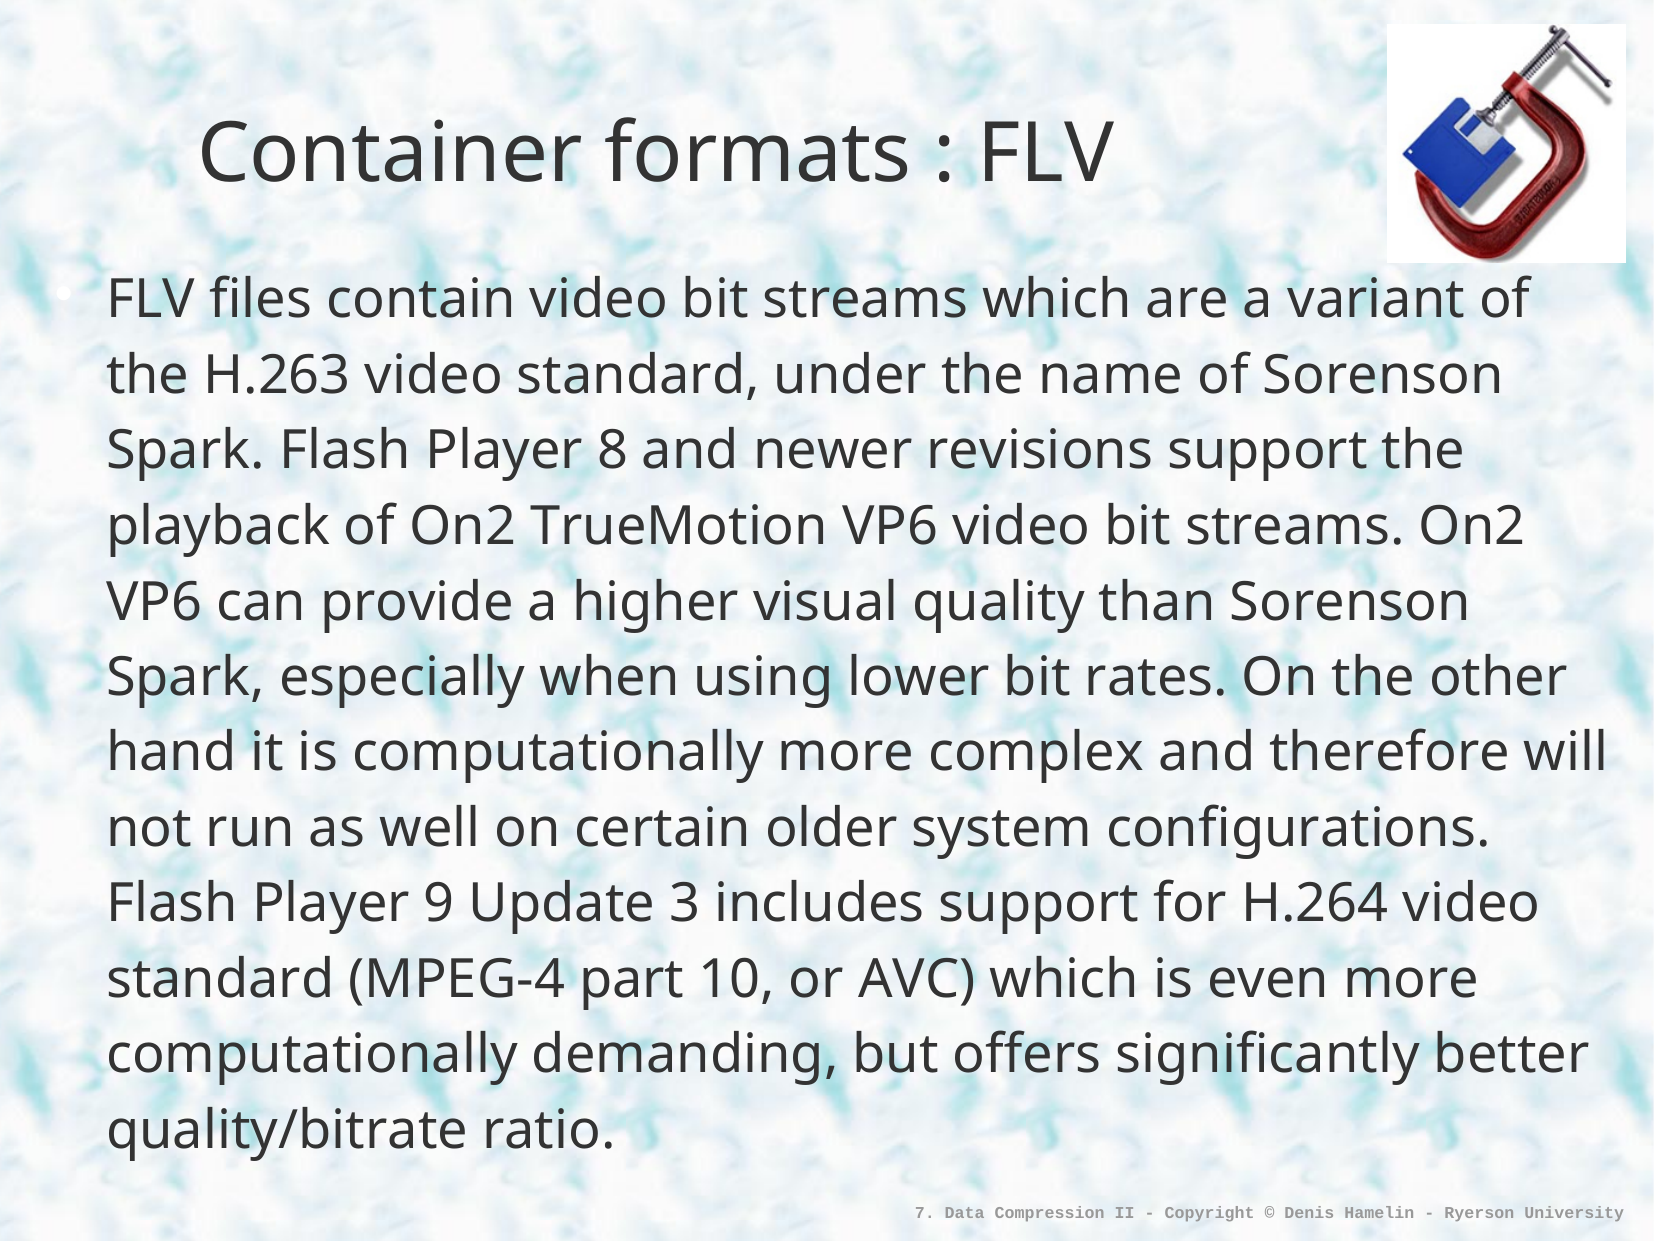

# Container formats : FLV
FLV files contain video bit streams which are a variant of the H.263 video standard, under the name of Sorenson Spark. Flash Player 8 and newer revisions support the playback of On2 TrueMotion VP6 video bit streams. On2 VP6 can provide a higher visual quality than Sorenson Spark, especially when using lower bit rates. On the other hand it is computationally more complex and therefore will not run as well on certain older system configurations. Flash Player 9 Update 3 includes support for H.264 video standard (MPEG-4 part 10, or AVC) which is even more computationally demanding, but offers significantly better quality/bitrate ratio.